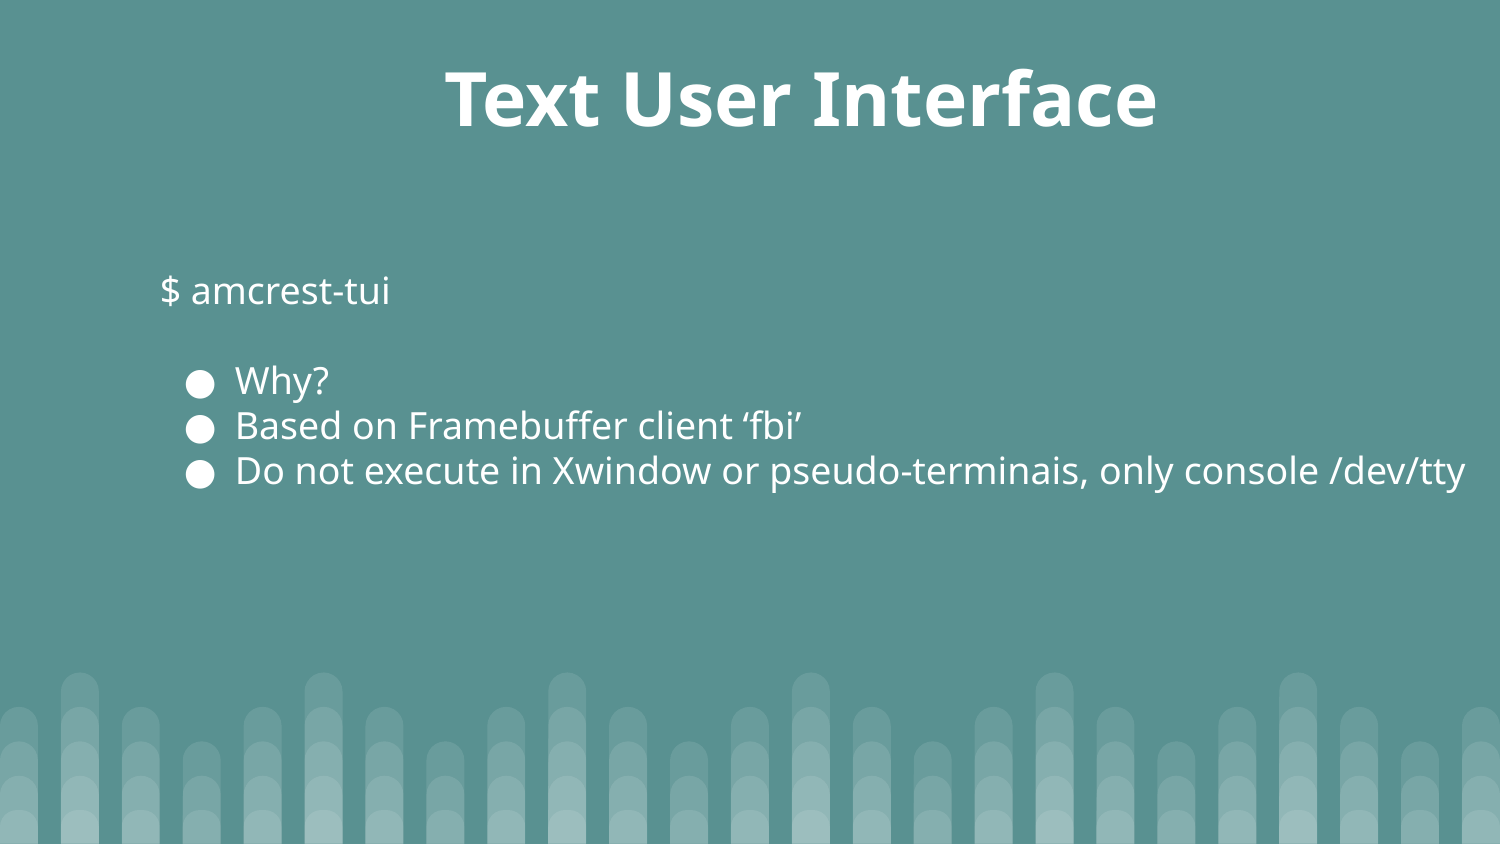

# Text User Interface
$ amcrest-tui
Why?
Based on Framebuffer client ‘fbi’
Do not execute in Xwindow or pseudo-terminais, only console /dev/tty